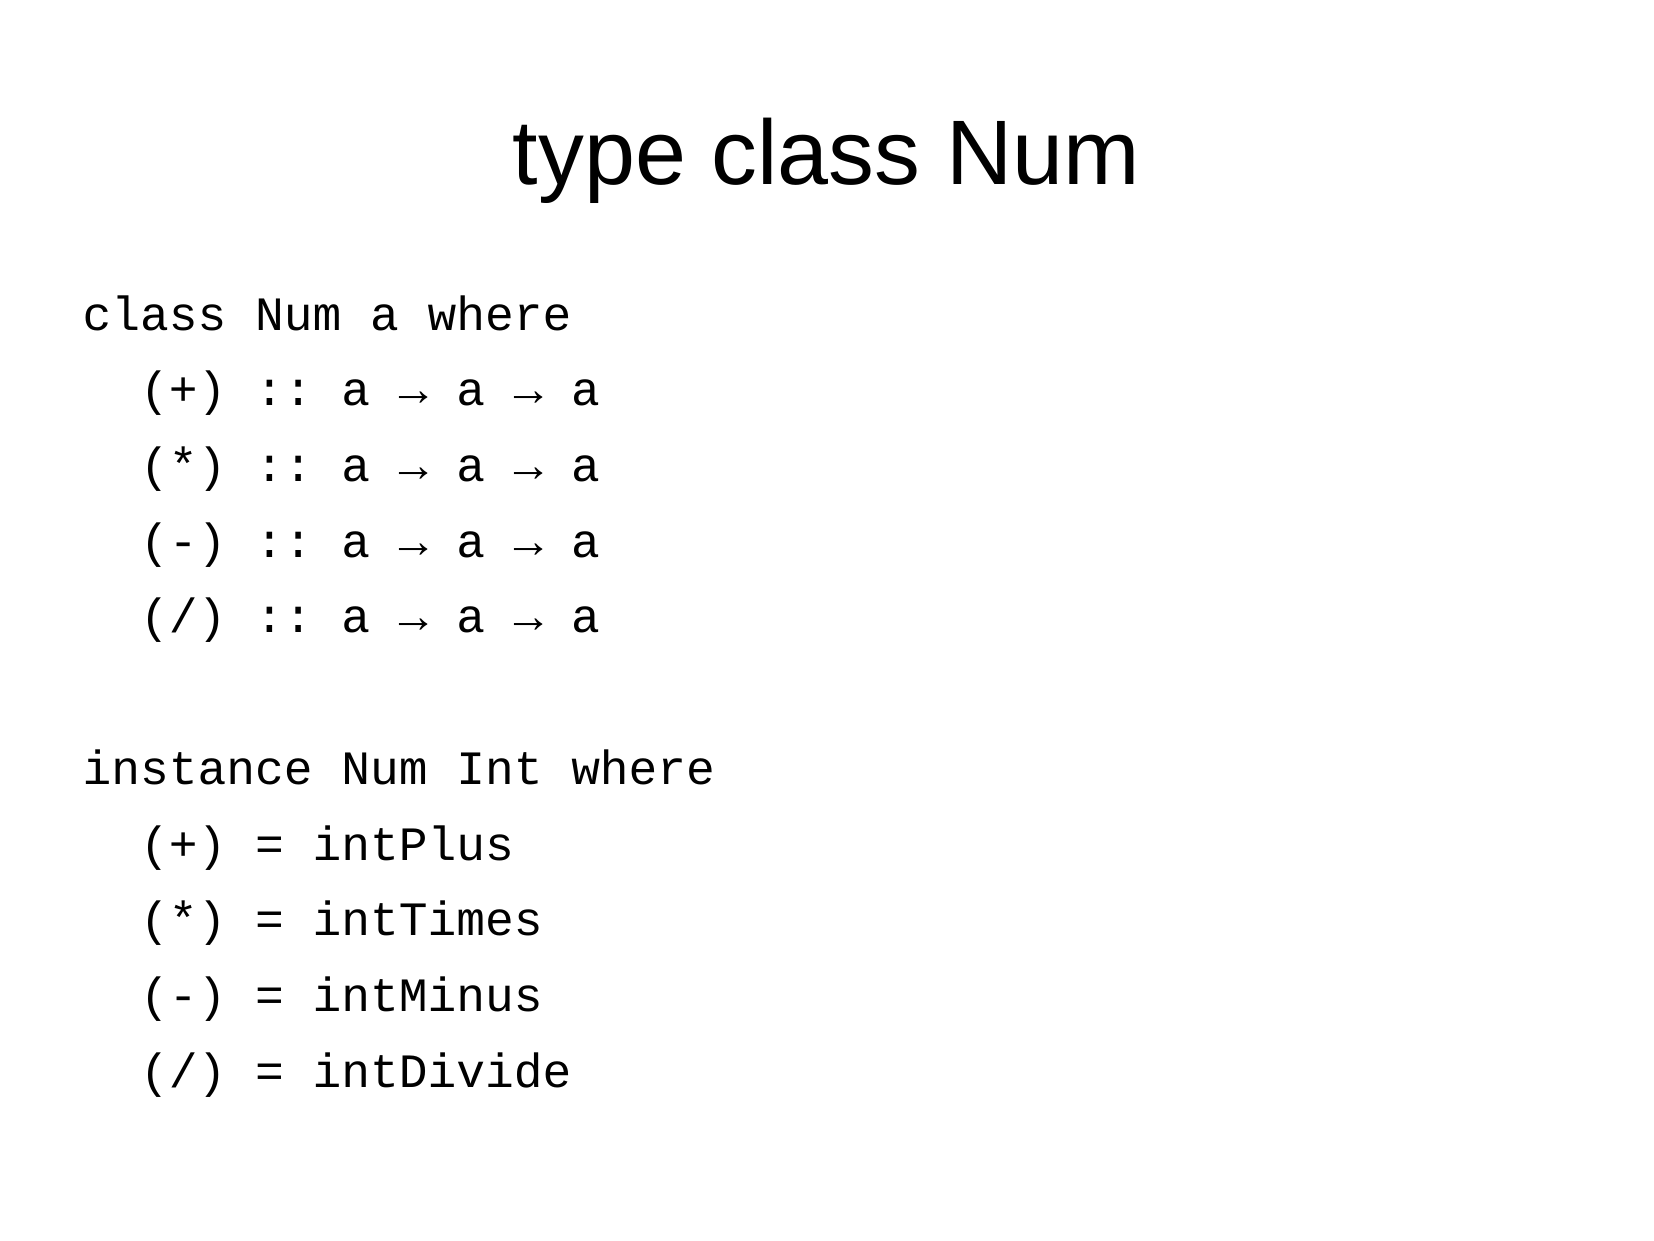

# type class Num
class Num a where
 (+) :: a → a → a
 (*) :: a → a → a
 (-) :: a → a → a
 (/) :: a → a → a
instance Num Int where
 (+) = intPlus
 (*) = intTimes
 (-) = intMinus
 (/) = intDivide